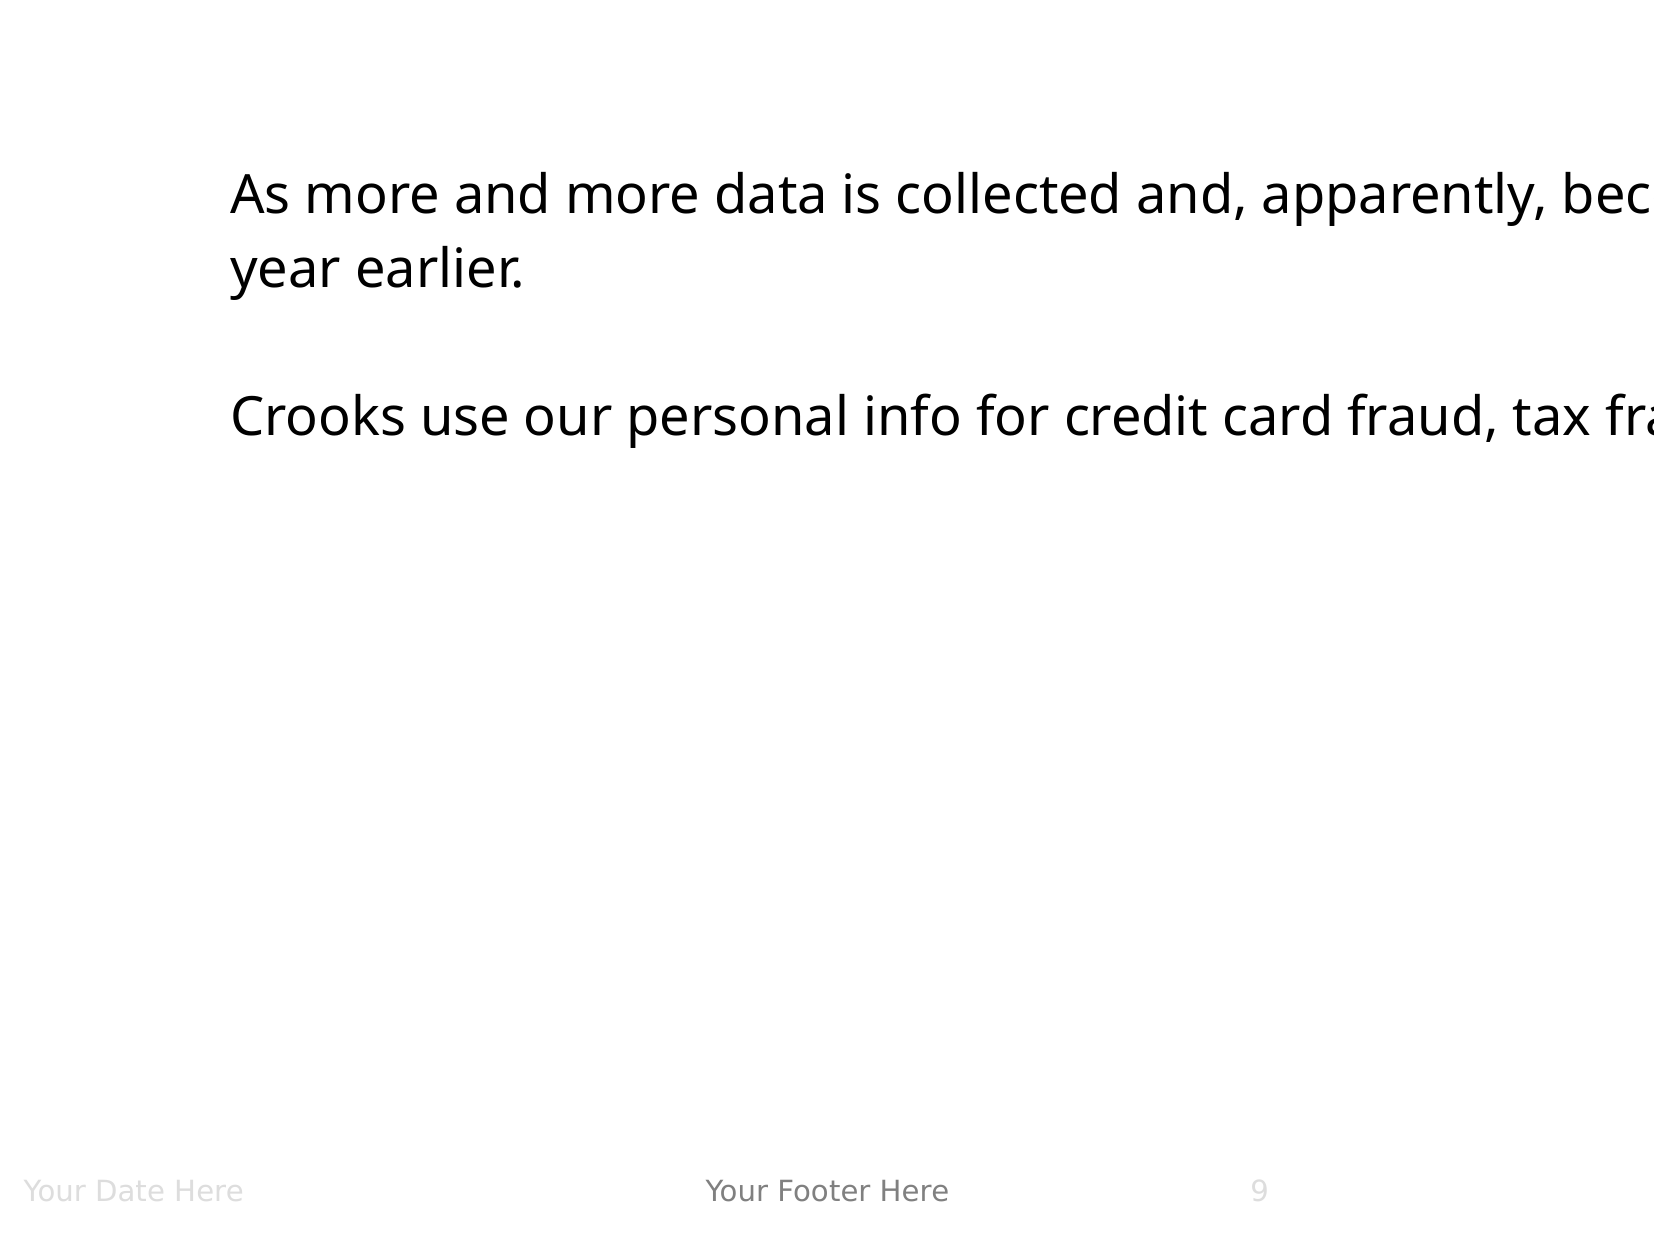

As more and more data is collected and, apparently, becomes more easily accessible, problems arise. Regarding “impersonation/identity theft”, “complaints increased by nearly one-third in 2012—up to 369 million from 279 million a year earlier.
Crooks use our personal info for credit card fraud, tax fraud (filing bogus tax returns seeking refunds), and medical fraud (obtaining medical care using someone else’s data.)
Your Date Here
Your Footer Here